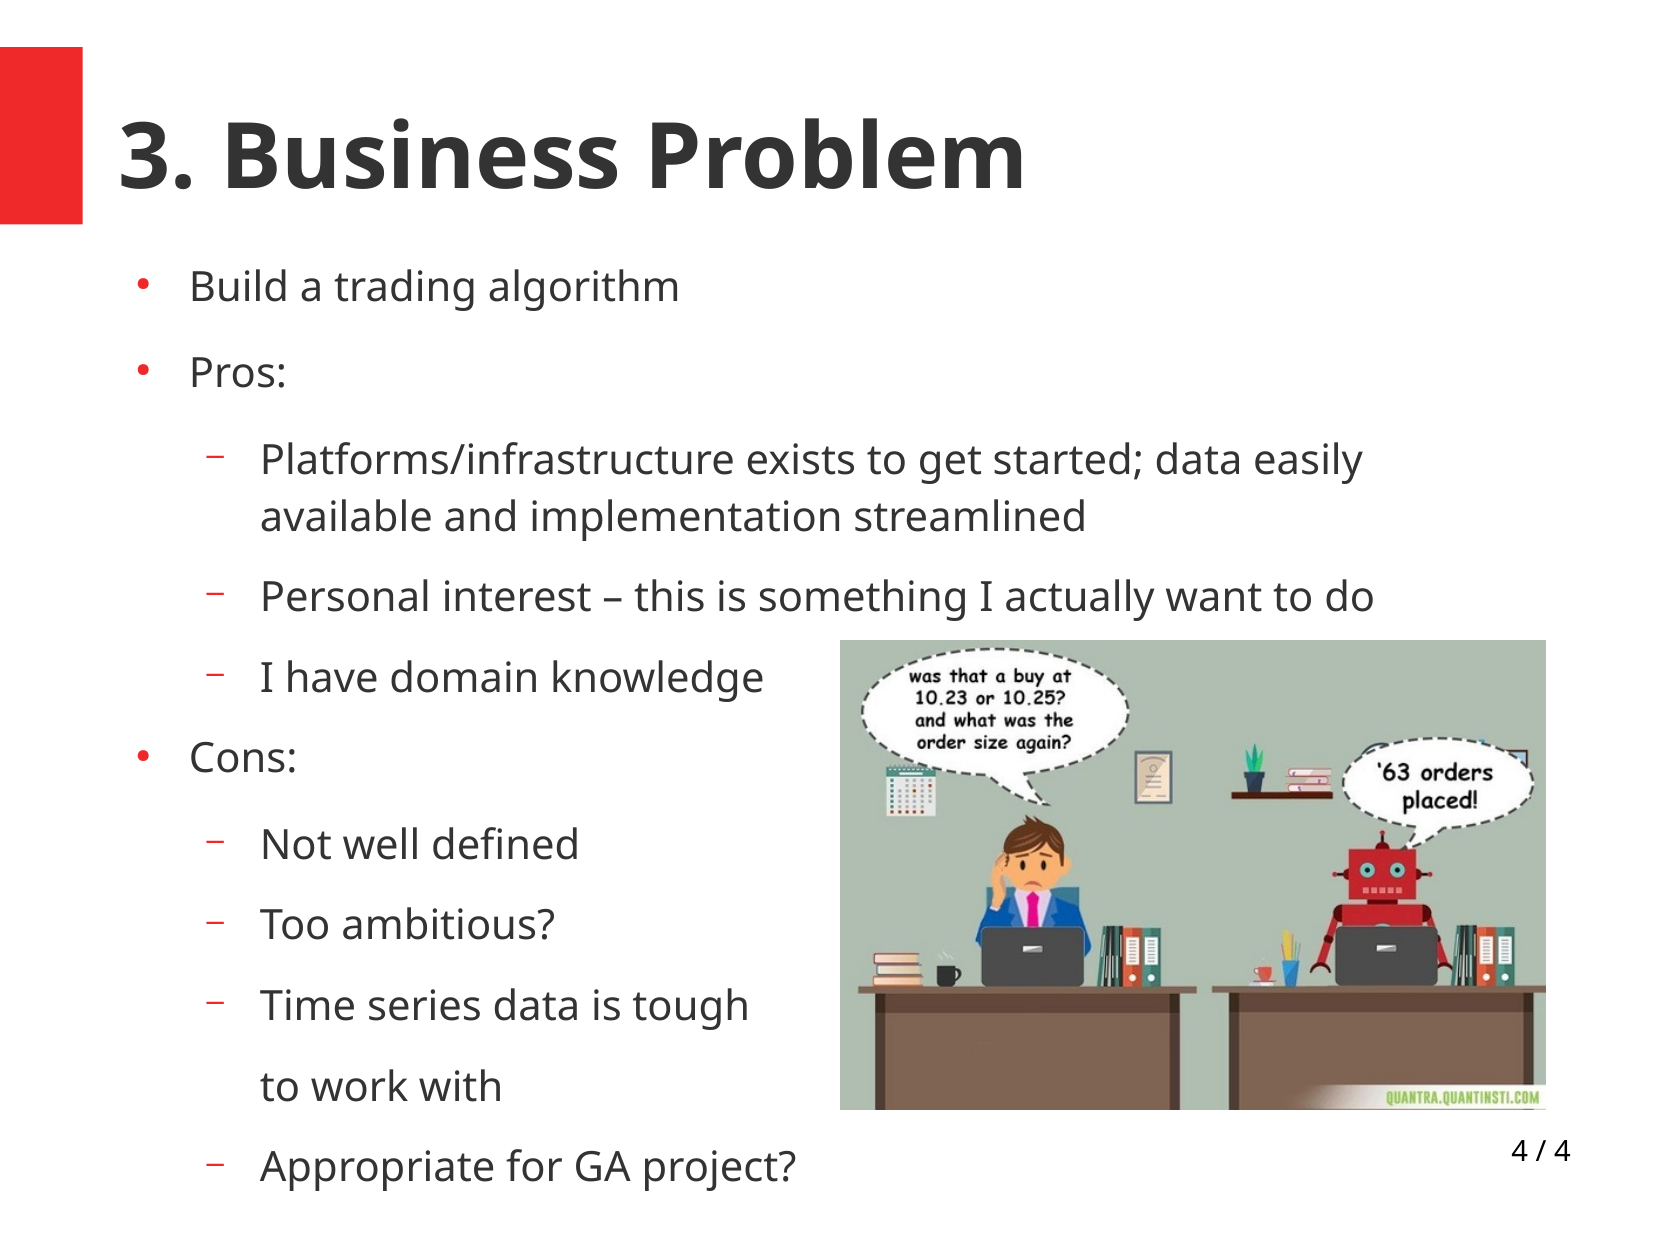

# 3. Business Problem
Build a trading algorithm
Pros:
Platforms/infrastructure exists to get started; data easily available and implementation streamlined
Personal interest – this is something I actually want to do
I have domain knowledge
Cons:
Not well defined
Too ambitious?
Time series data is tough
to work with
Appropriate for GA project?
4